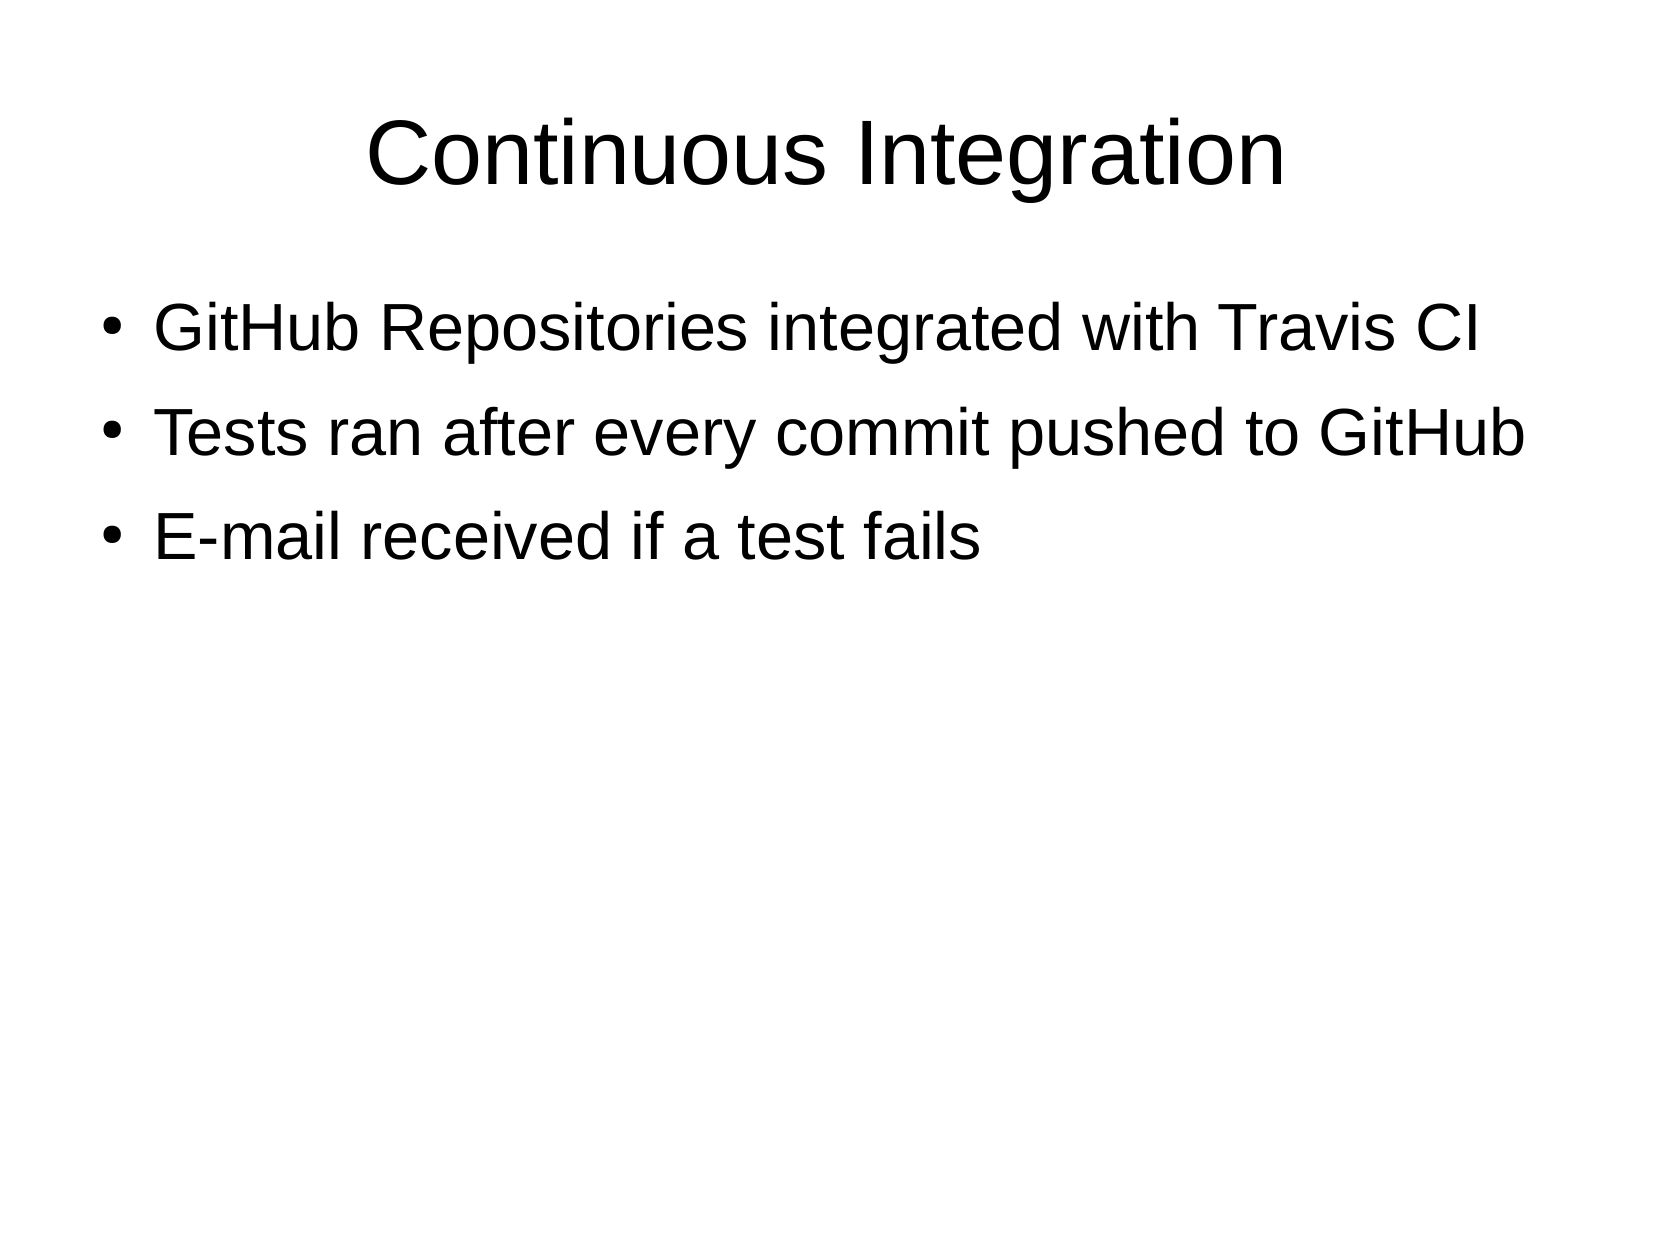

# Continuous Integration
GitHub Repositories integrated with Travis CI
Tests ran after every commit pushed to GitHub
E-mail received if a test fails